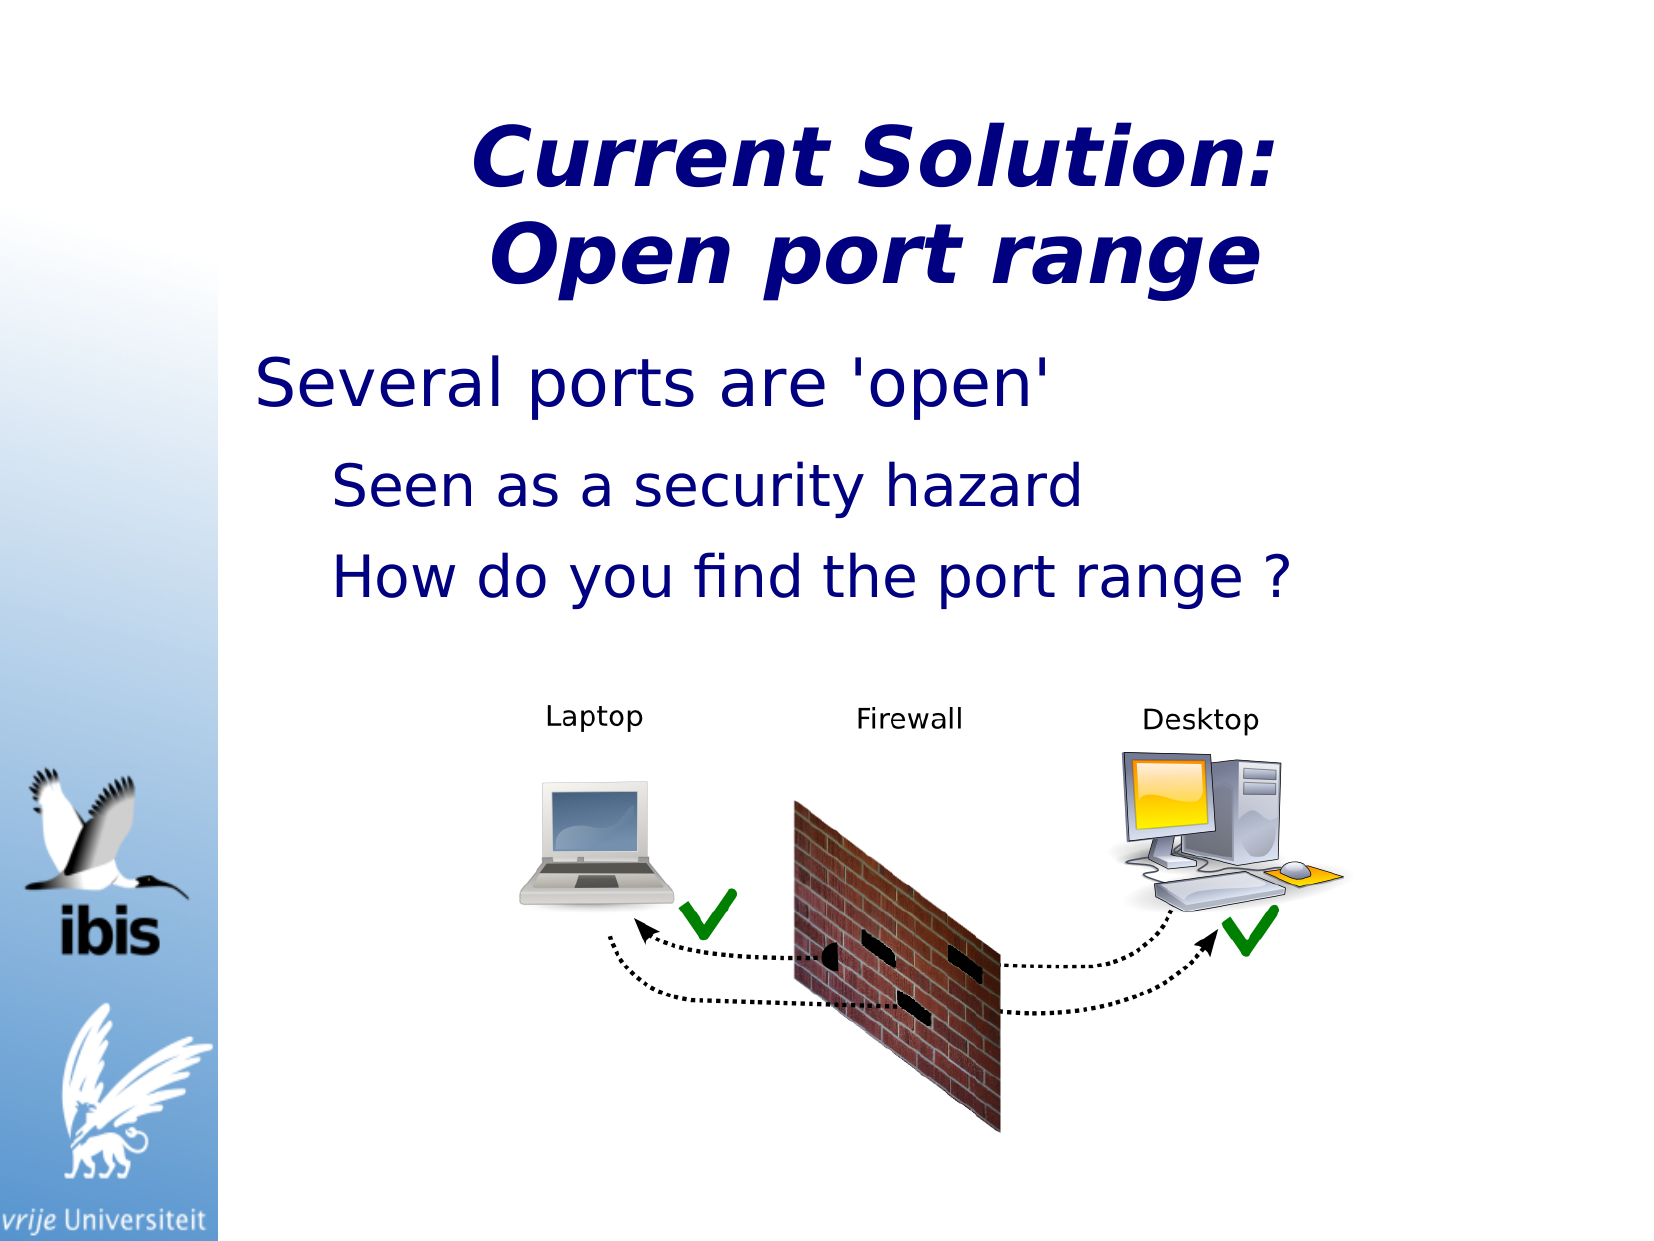

# Current Solution: Open port range
Several ports are 'open'
Seen as a security hazard
How do you find the port range ?